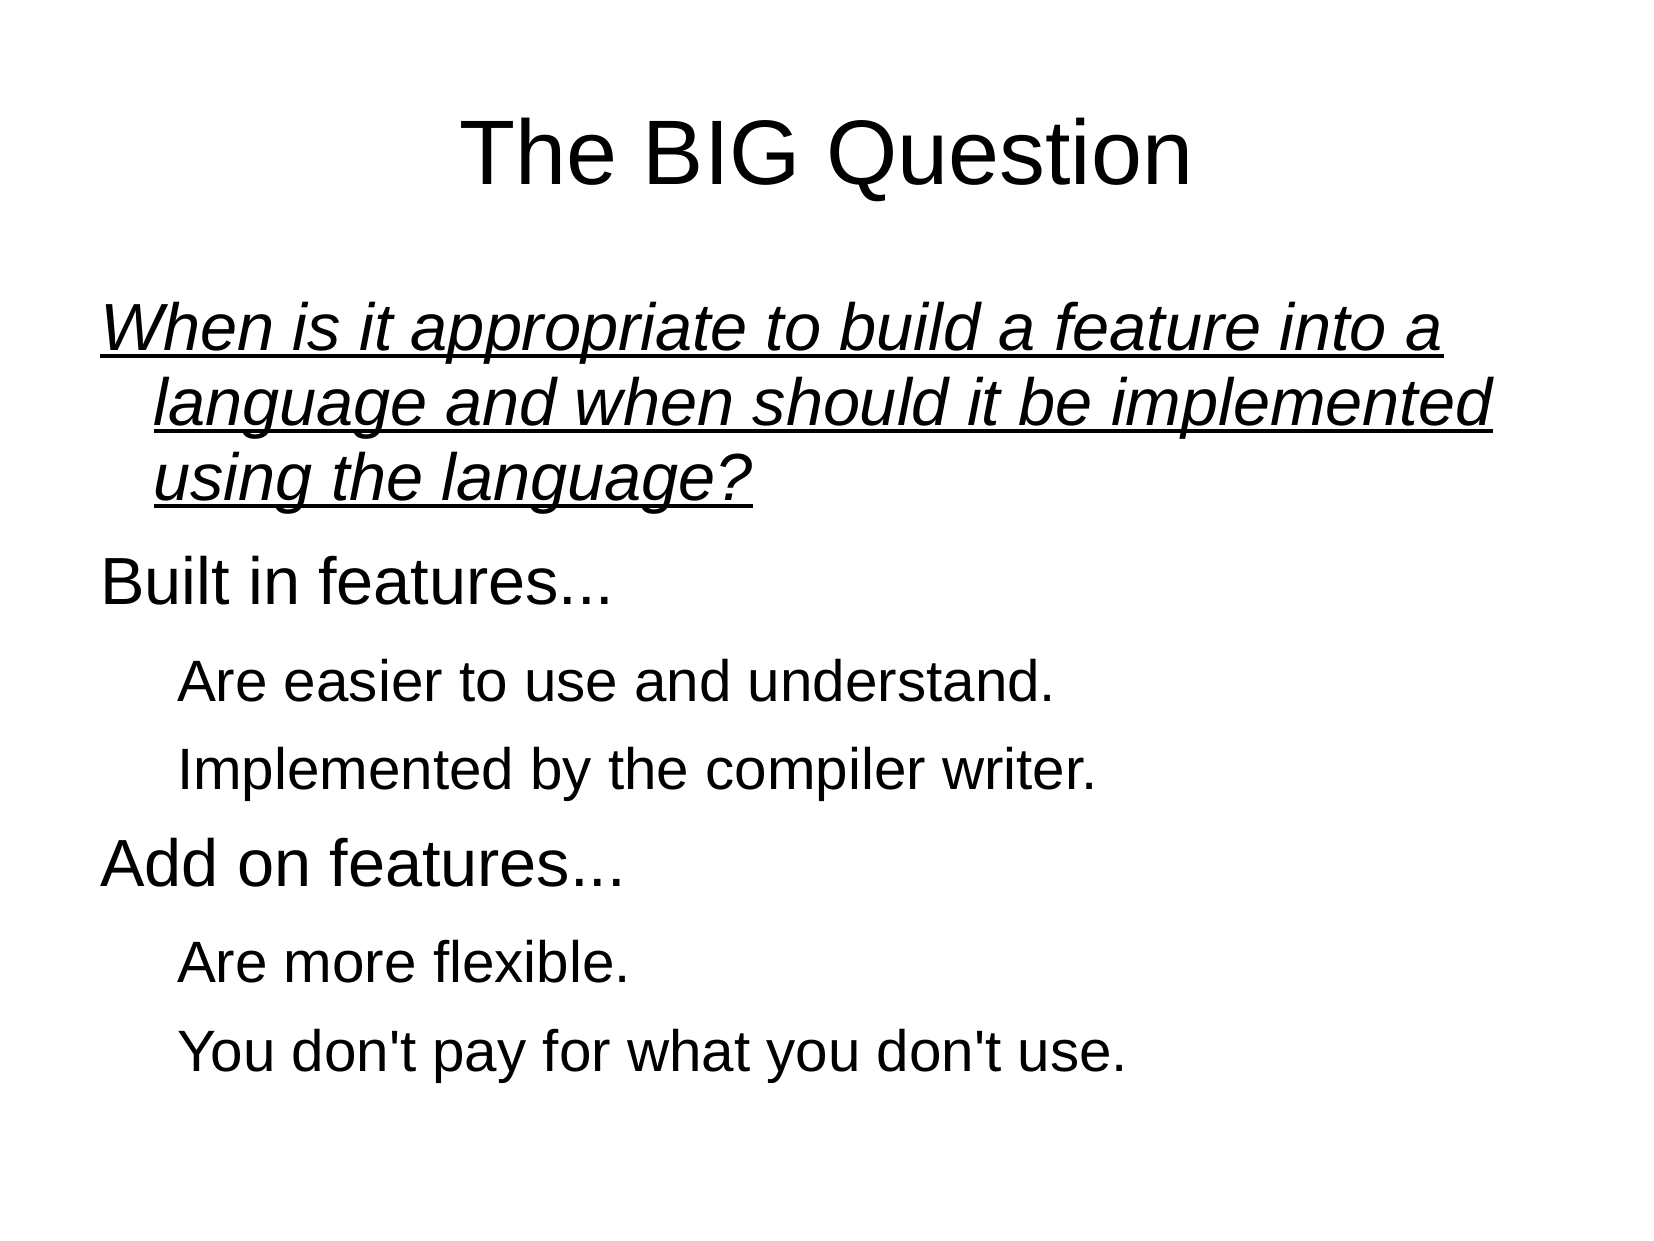

# The BIG Question
When is it appropriate to build a feature into a language and when should it be implemented using the language?
Built in features...
Are easier to use and understand.
Implemented by the compiler writer.
Add on features...
Are more flexible.
You don't pay for what you don't use.